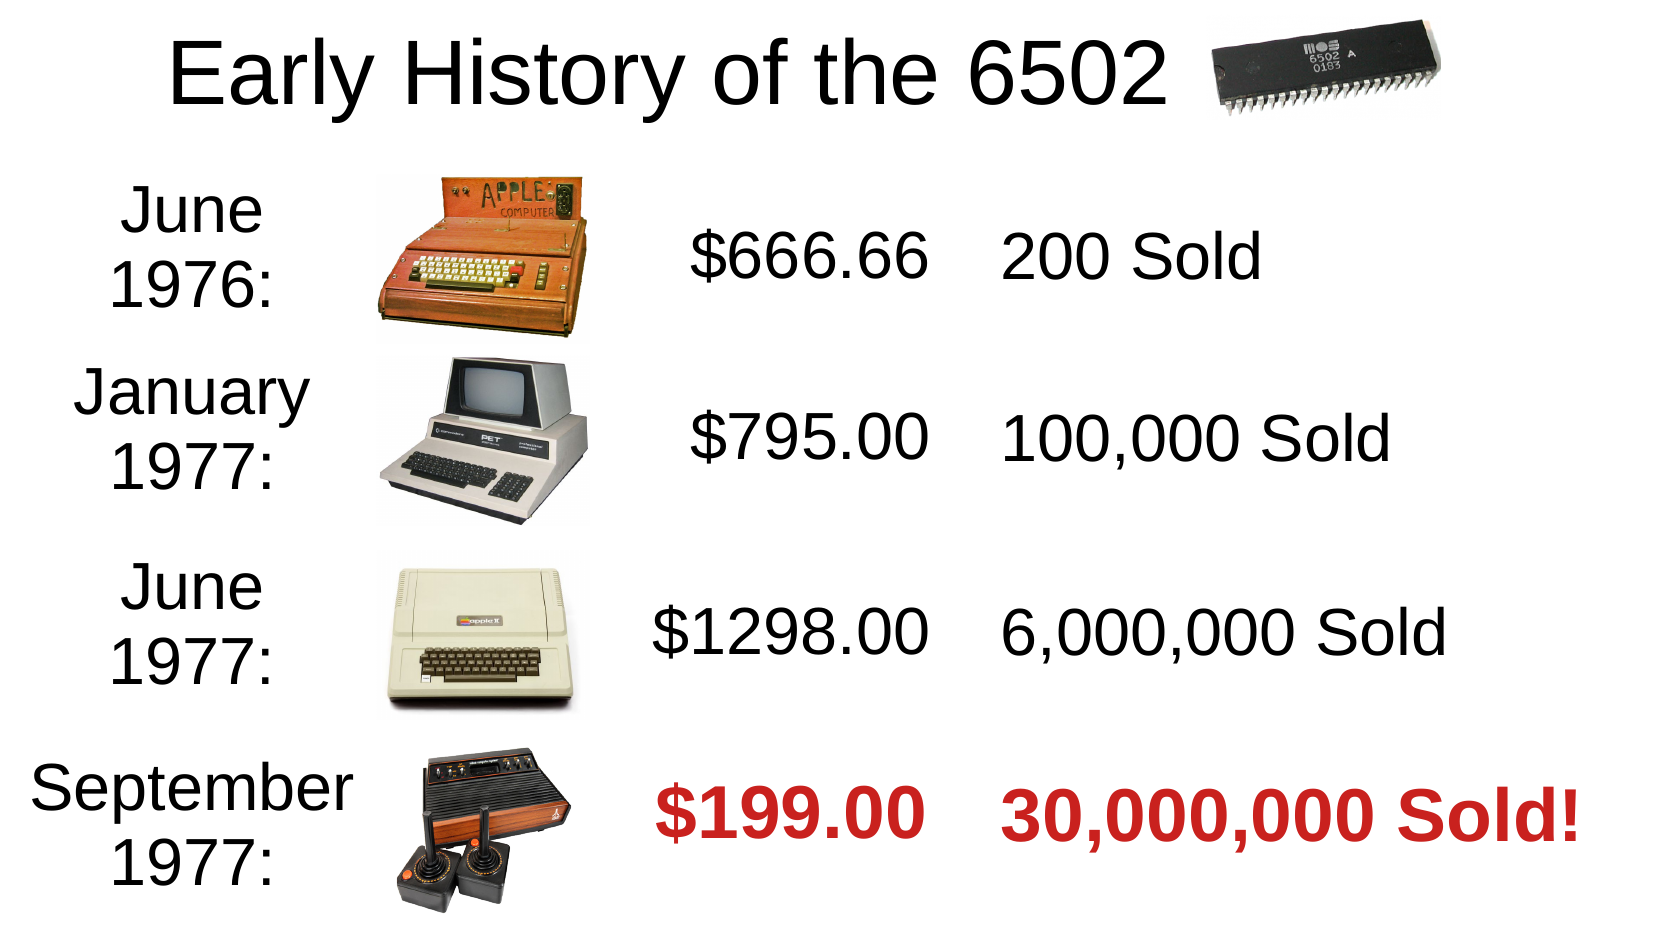

# Early History of the 6502
June
1976:
$666.66
200 Sold
January
1977:
$795.00
100,000 Sold
June
1977:
$1298.00
6,000,000 Sold
September
1977:
$199.00
30,000,000 Sold!